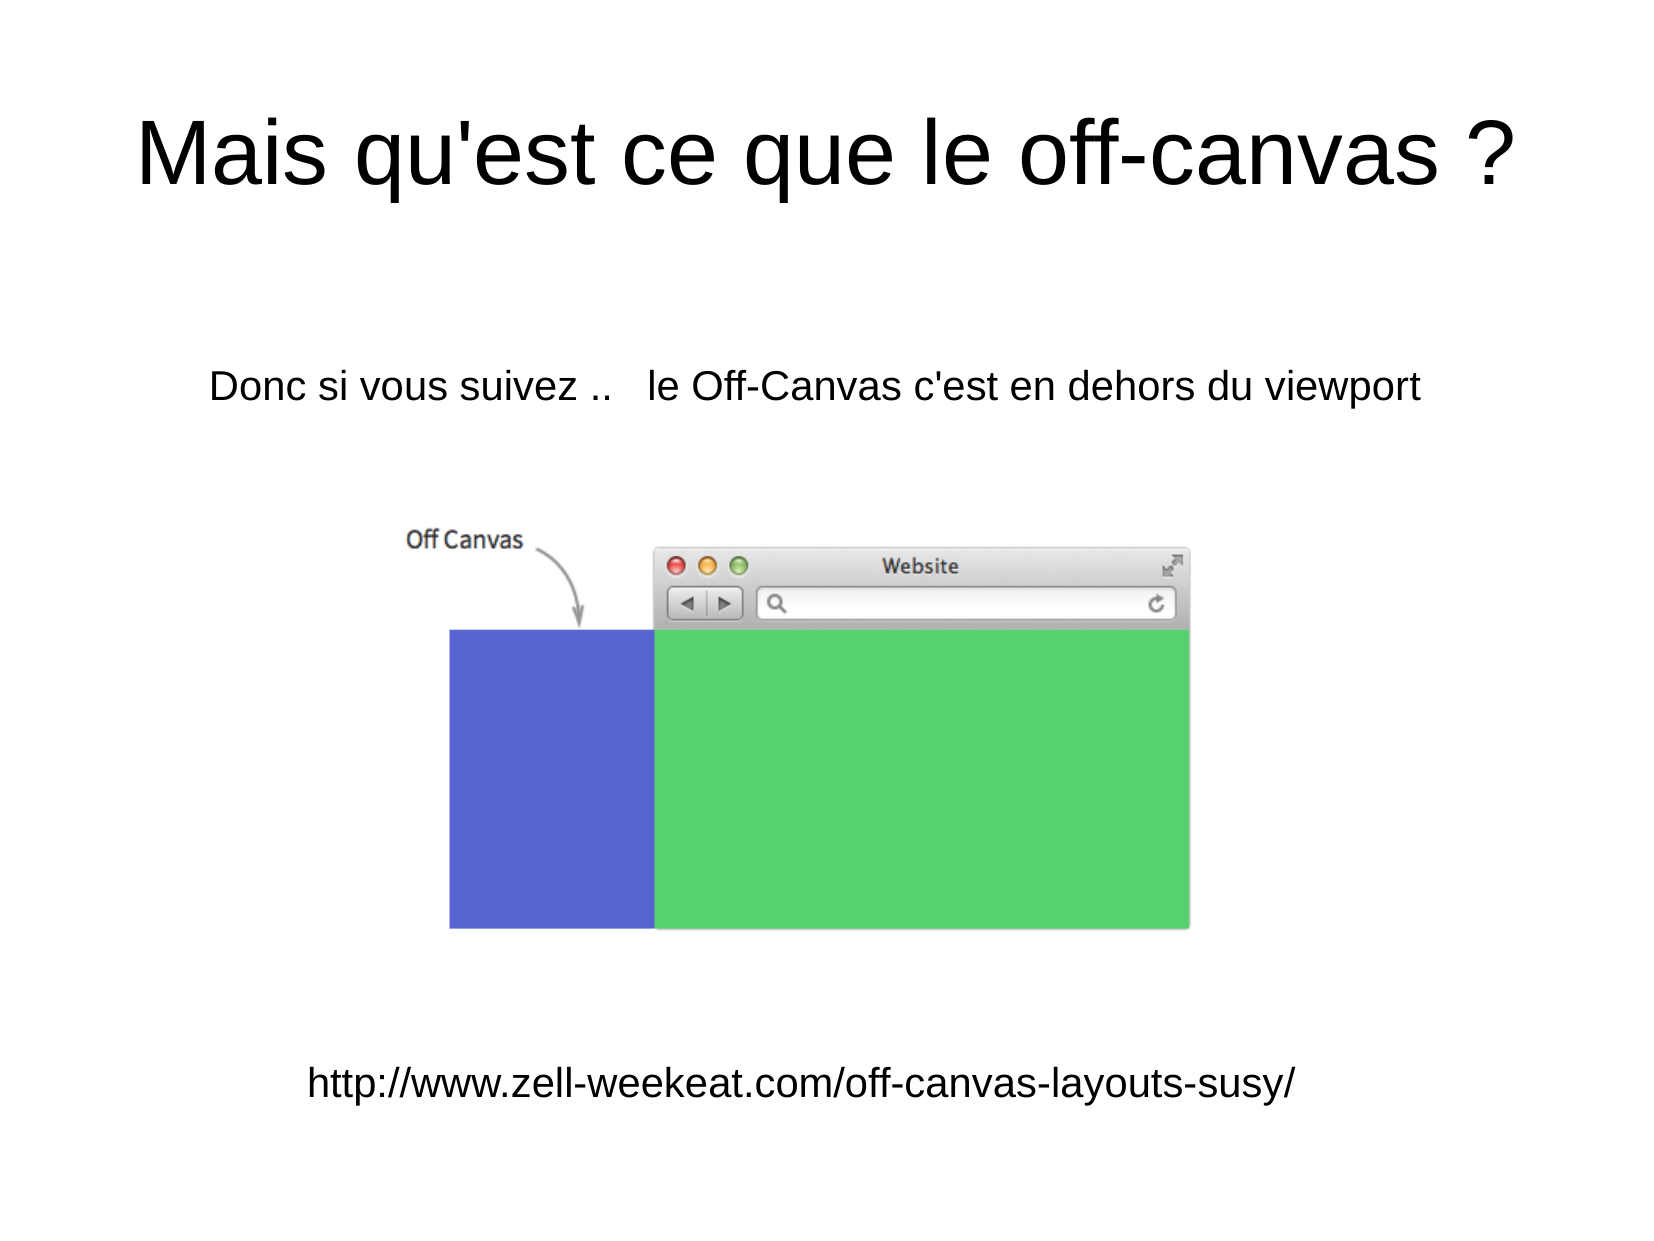

# Mais qu'est ce que le off-canvas ?
Donc si vous suivez .. le Off-Canvas c'est en dehors du viewport
http://www.zell-weekeat.com/off-canvas-layouts-susy/